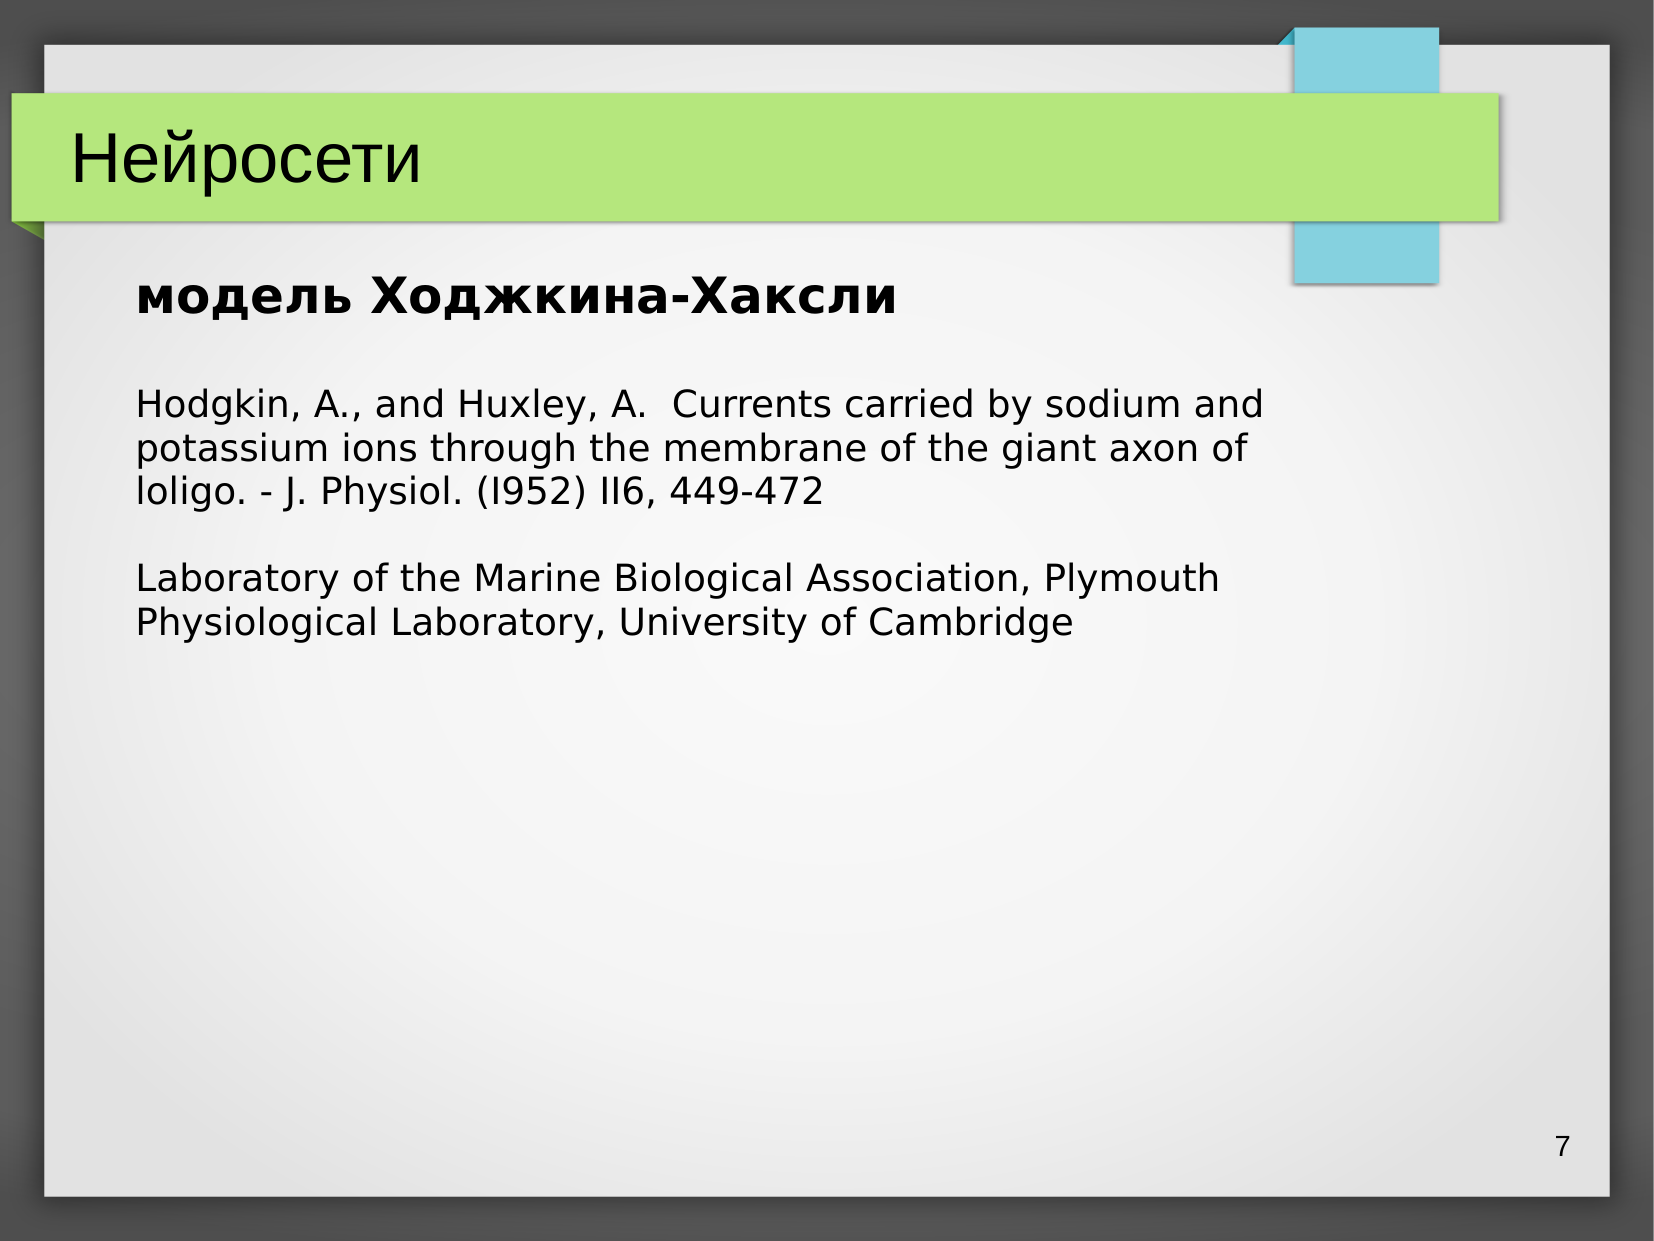

# Нейросети
модель Ходжкина-Хаксли
Hodgkin, A., and Huxley, A. Currents carried by sodium and potassium ions through the membrane of the giant axon of loligo. - J. Physiol. (I952) II6, 449-472
Laboratory of the Marine Biological Association, Plymouth
Physiological Laboratory, University of Cambridge
7